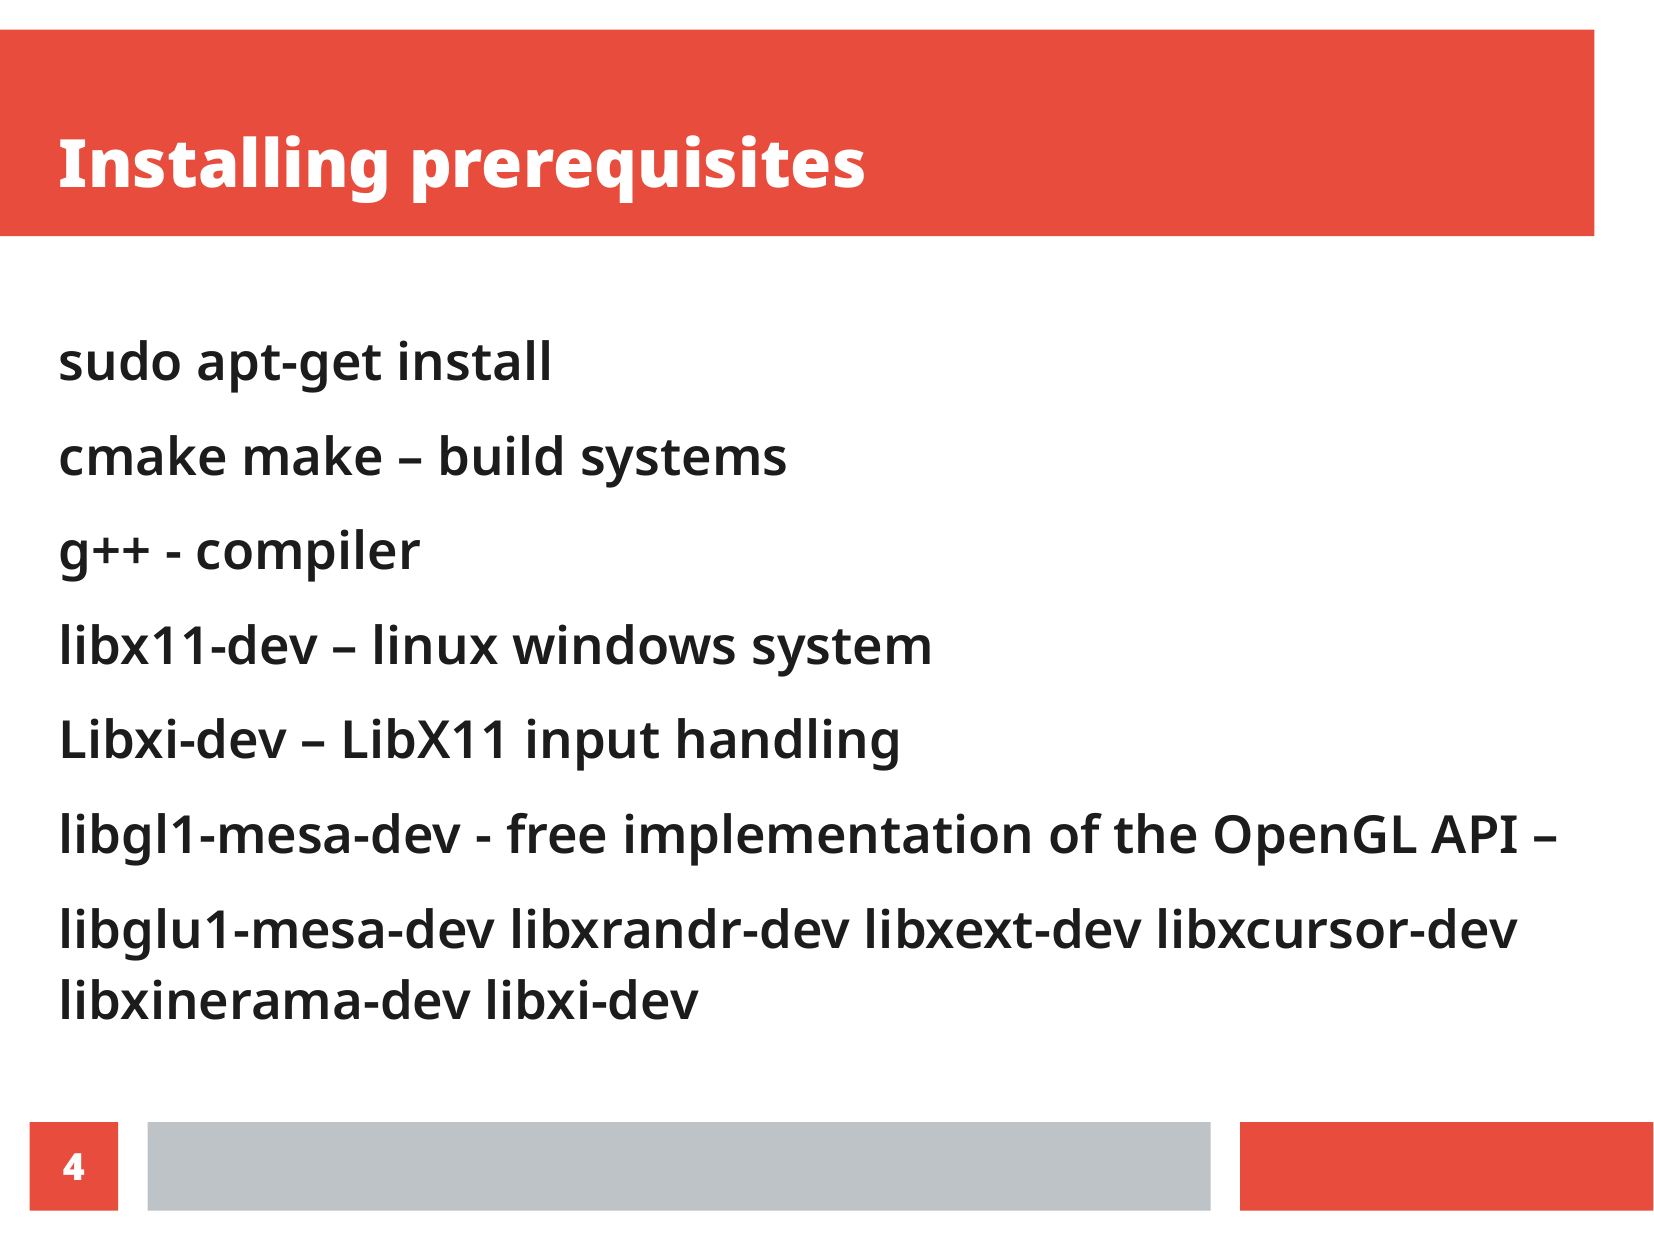

# Installing prerequisites
sudo apt-get install
cmake make – build systems
g++ - compiler
libx11-dev – linux windows system
Libxi-dev – LibX11 input handling
libgl1-mesa-dev - free implementation of the OpenGL API –
libglu1-mesa-dev libxrandr-dev libxext-dev libxcursor-dev libxinerama-dev libxi-dev
4